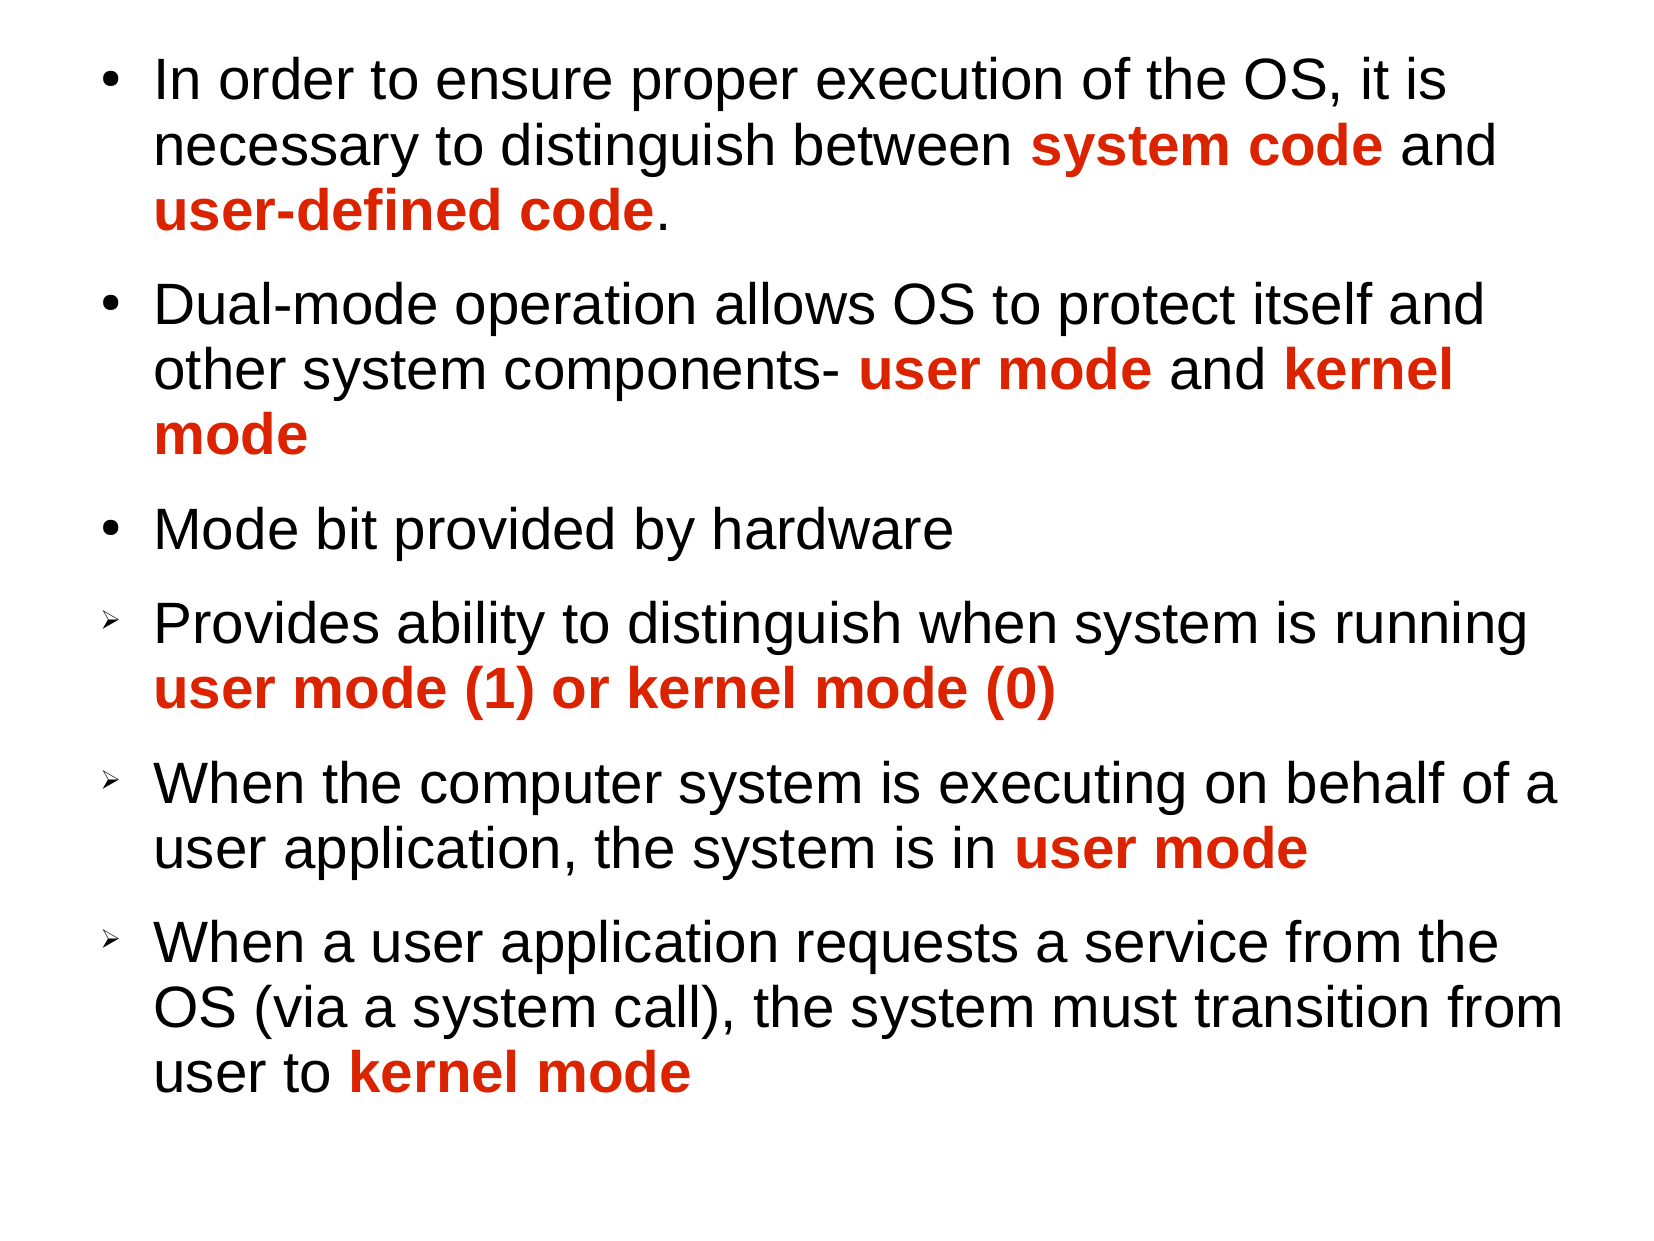

# In order to ensure proper execution of the OS, it is necessary to distinguish between system code and user-defined code.
Dual-mode operation allows OS to protect itself and other system components- user mode and kernel mode
Mode bit provided by hardware
Provides ability to distinguish when system is running user mode (1) or kernel mode (0)
When the computer system is executing on behalf of a user application, the system is in user mode
When a user application requests a service from the OS (via a system call), the system must transition from user to kernel mode